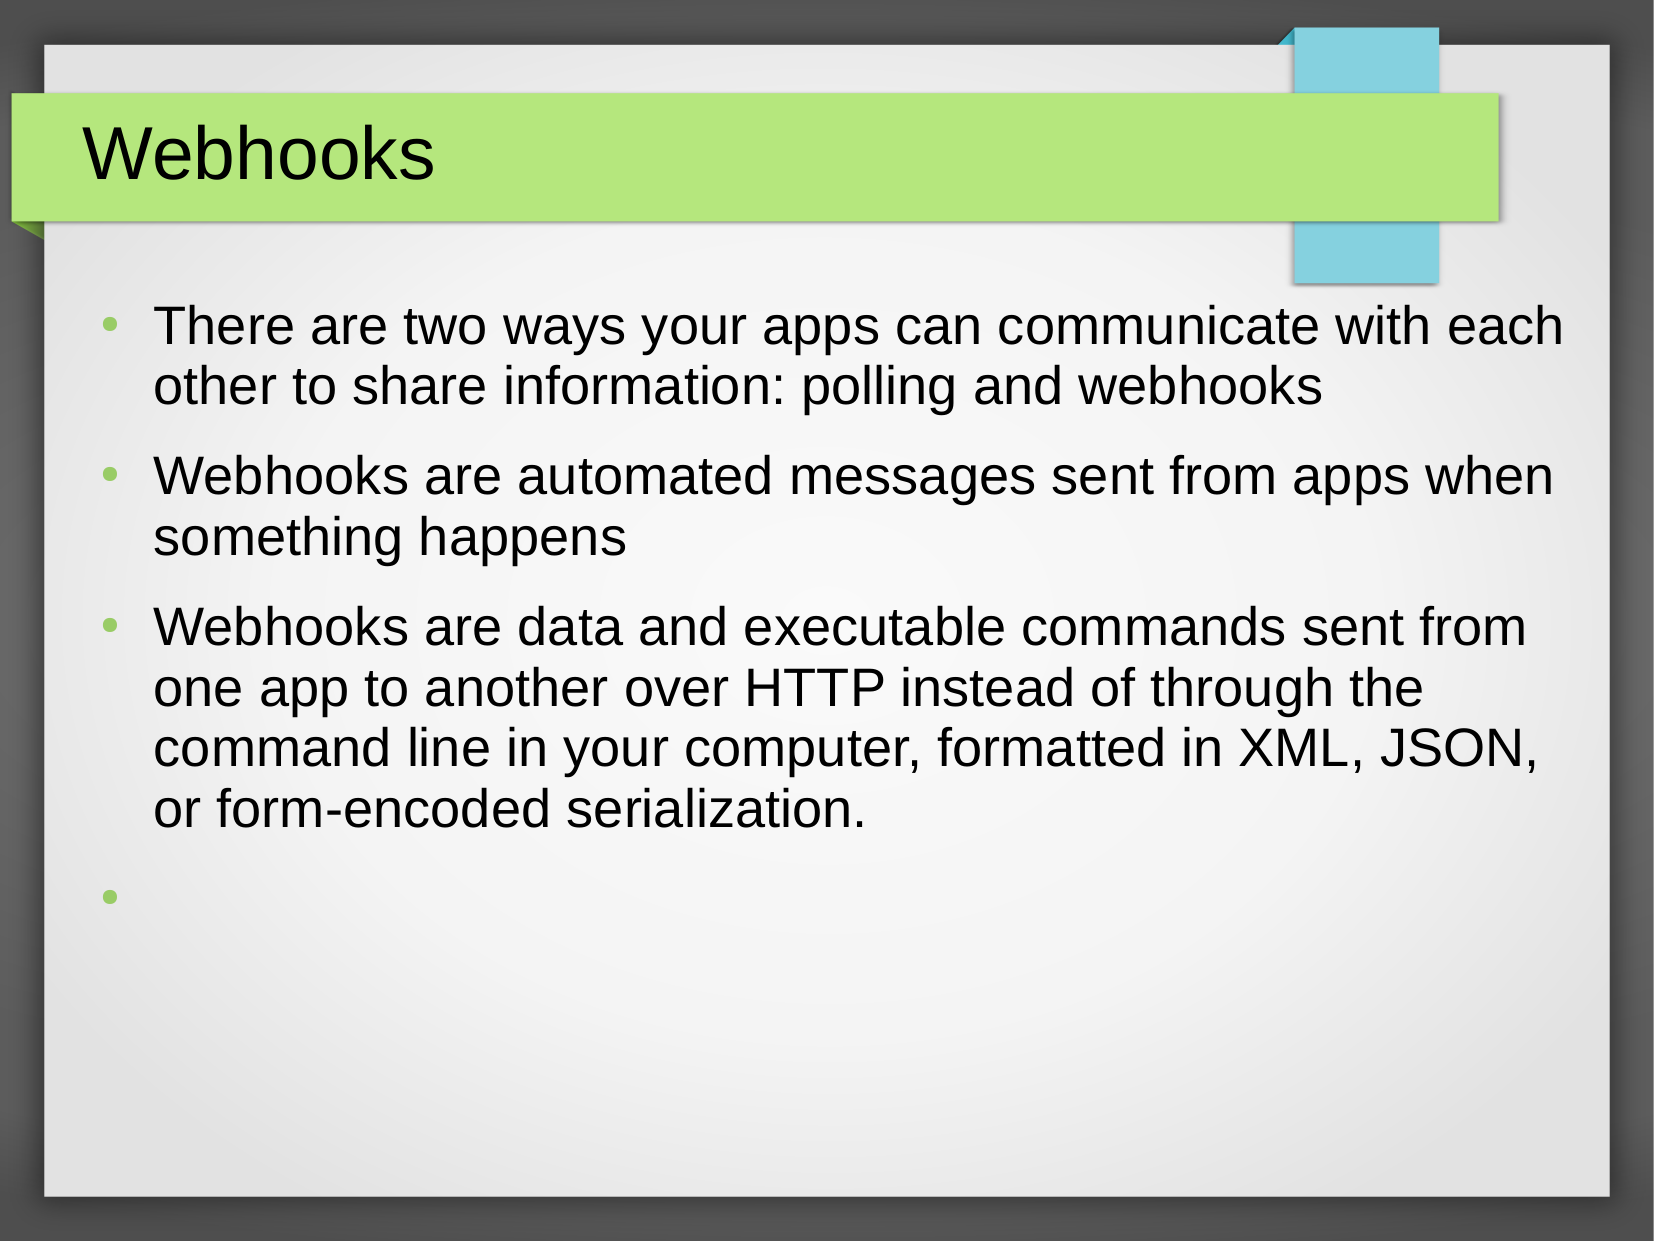

# Webhooks
There are two ways your apps can communicate with each other to share information: polling and webhooks
Webhooks are automated messages sent from apps when something happens
Webhooks are data and executable commands sent from one app to another over HTTP instead of through the command line in your computer, formatted in XML, JSON, or form-encoded serialization.